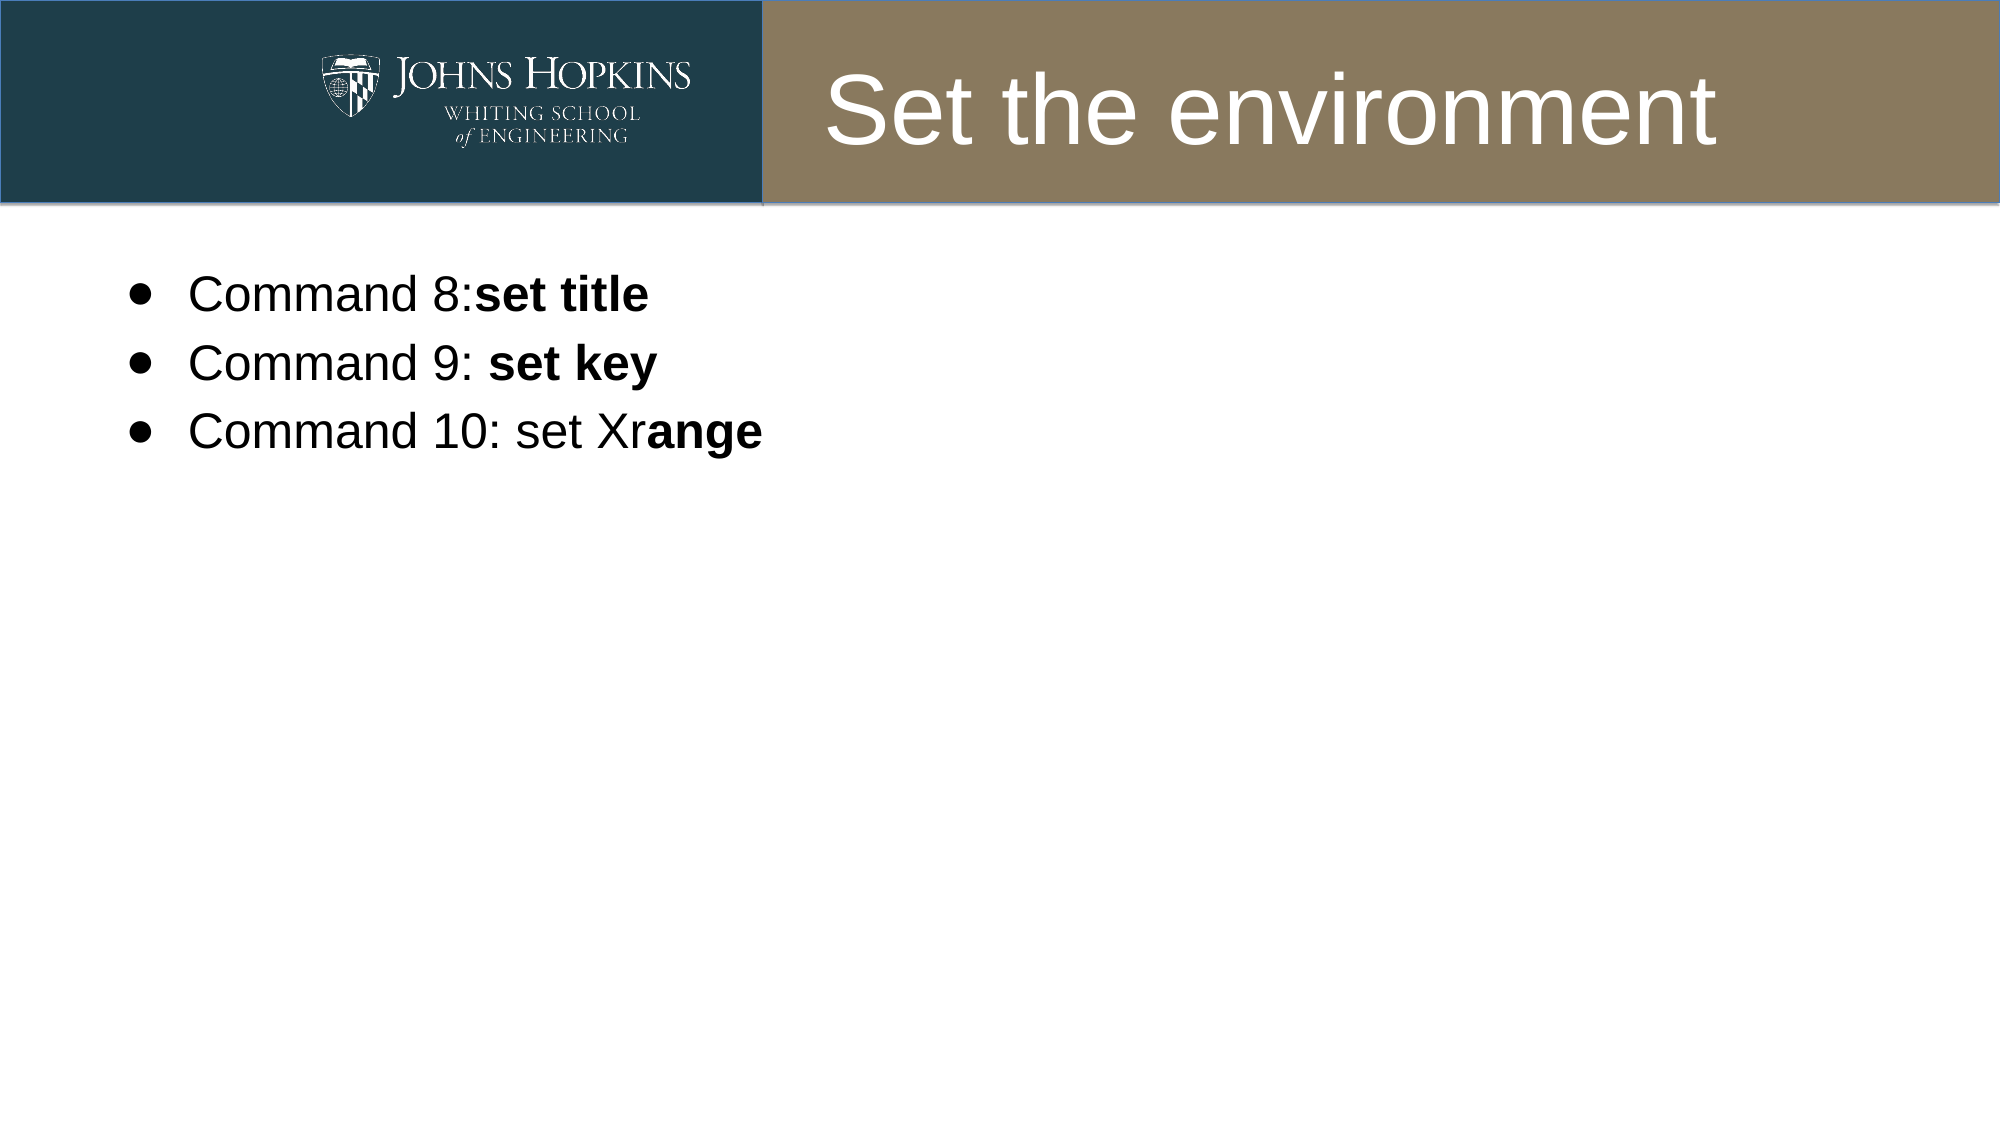

Set the environment
Command 8:set title
Command 9: set key
Command 10: set Xrange